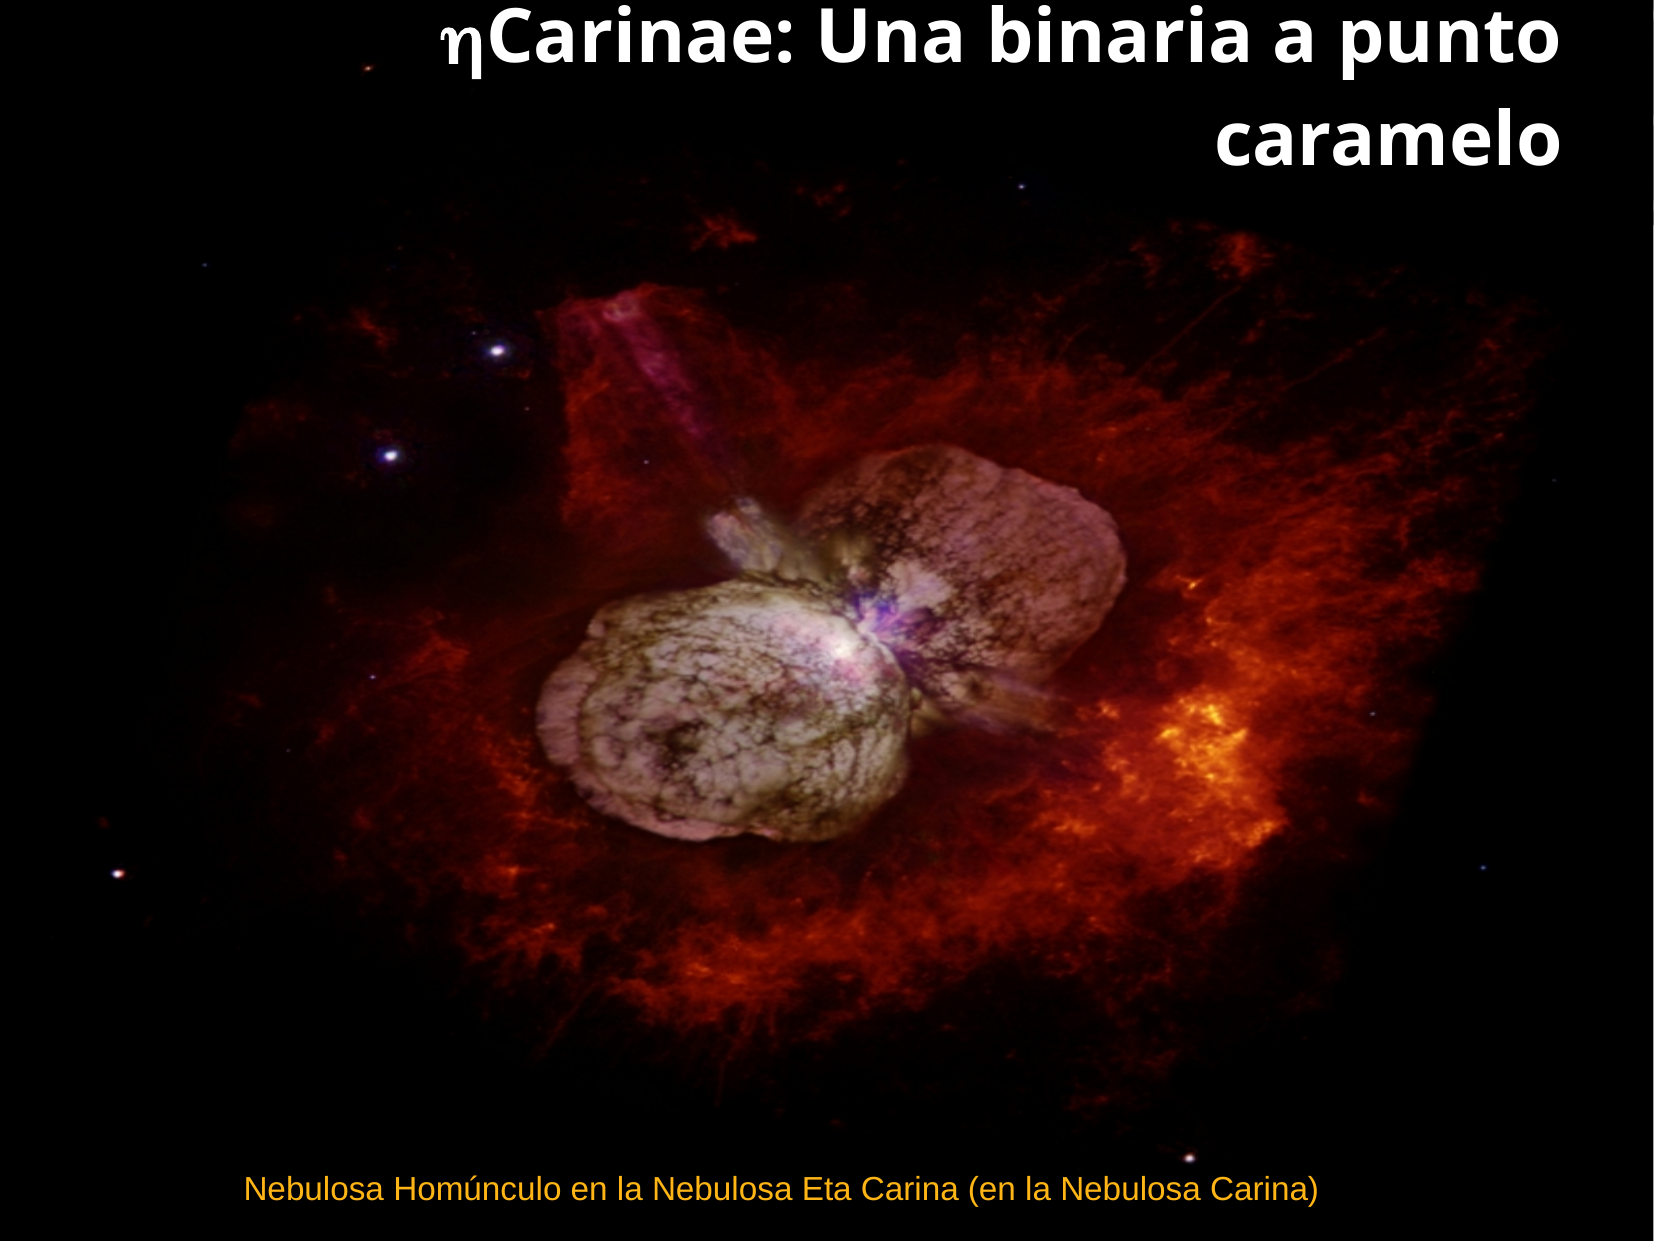

# hCarinae: Una binaria a punto caramelo
Nebulosa Homúnculo en la Nebulosa Eta Carina (en la Nebulosa Carina)
Oct 09, 2019
Asorey IPAC 2019 U02C03
19